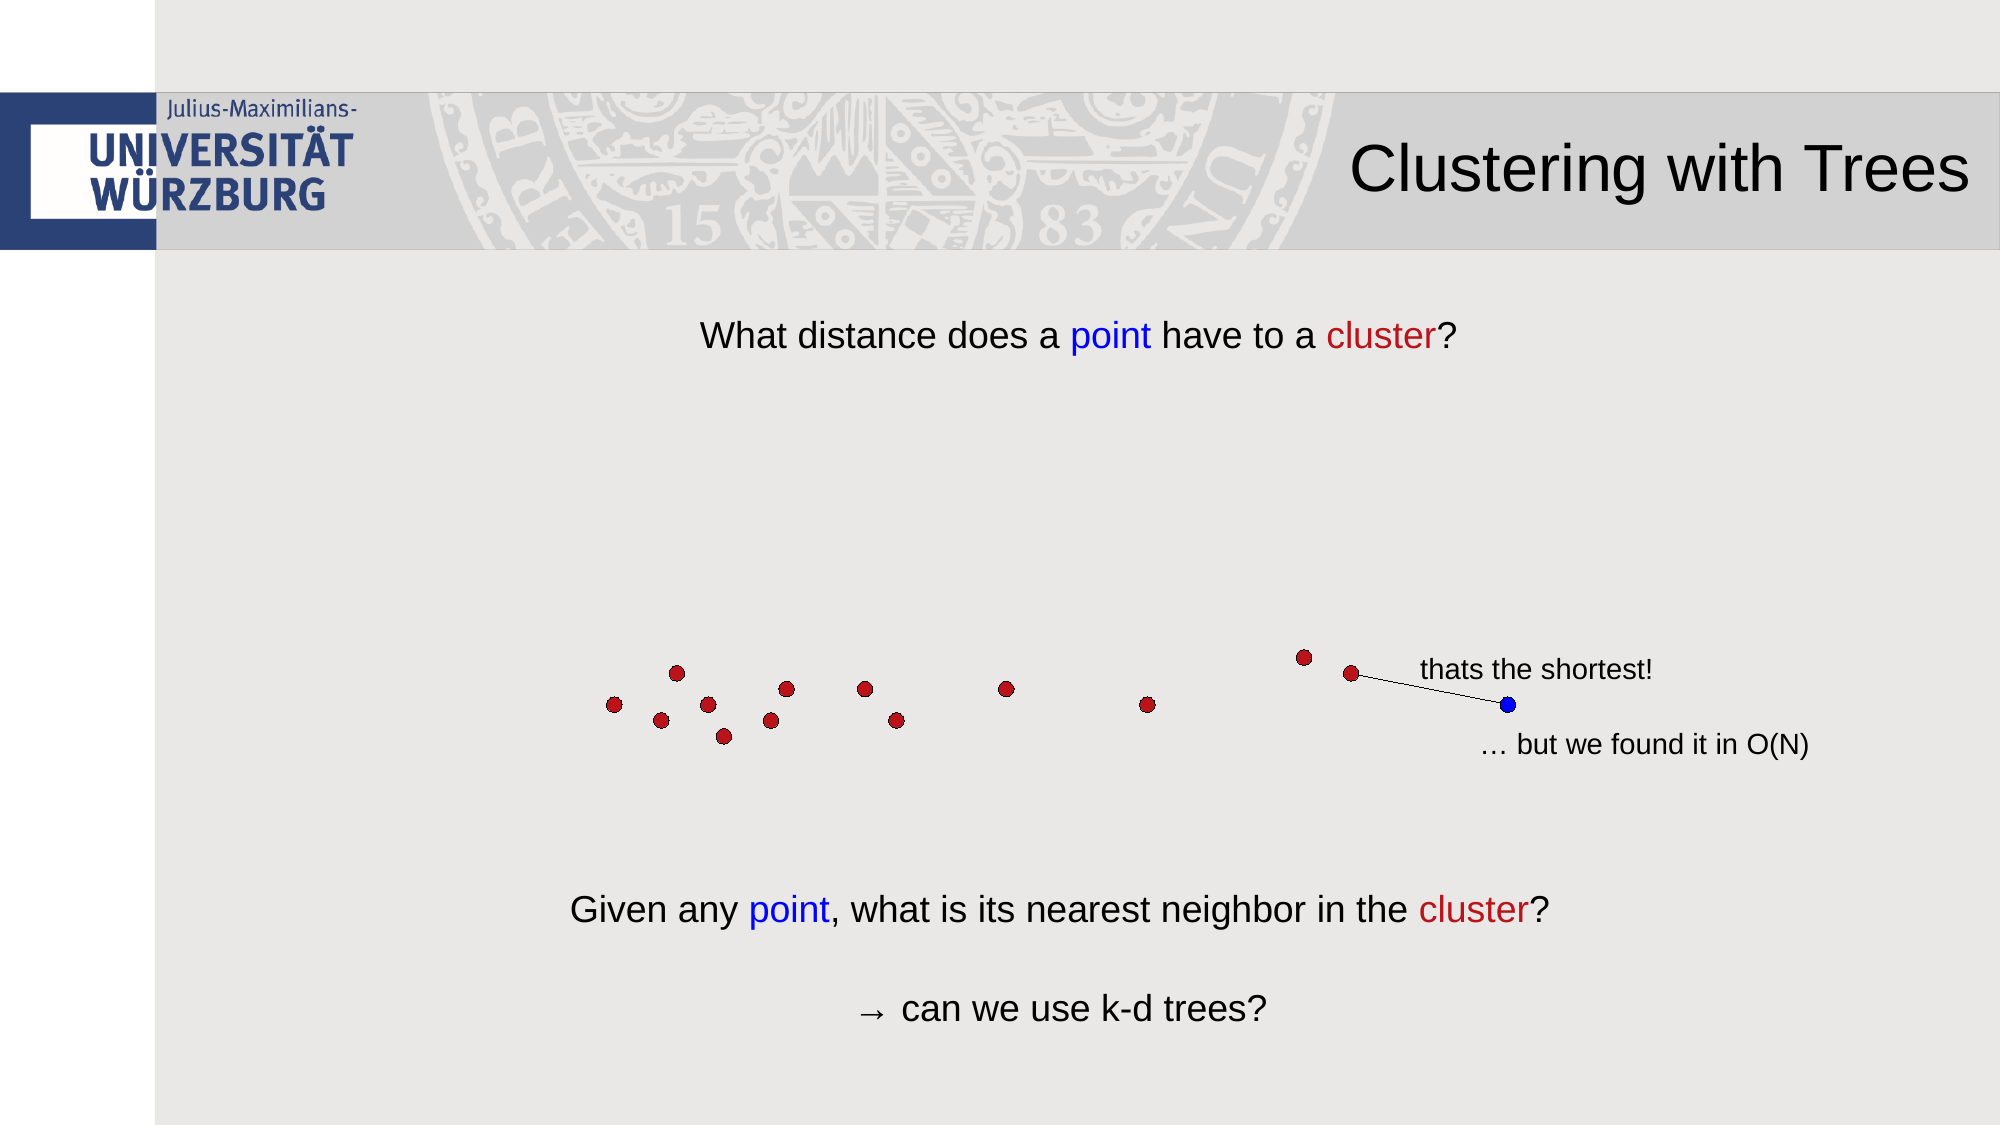

Clustering with Trees
What distance does a point have to a cluster?
thats the shortest!
… but we found it in O(N)
Given any point, what is its nearest neighbor in the cluster?
→ can we use k-d trees?